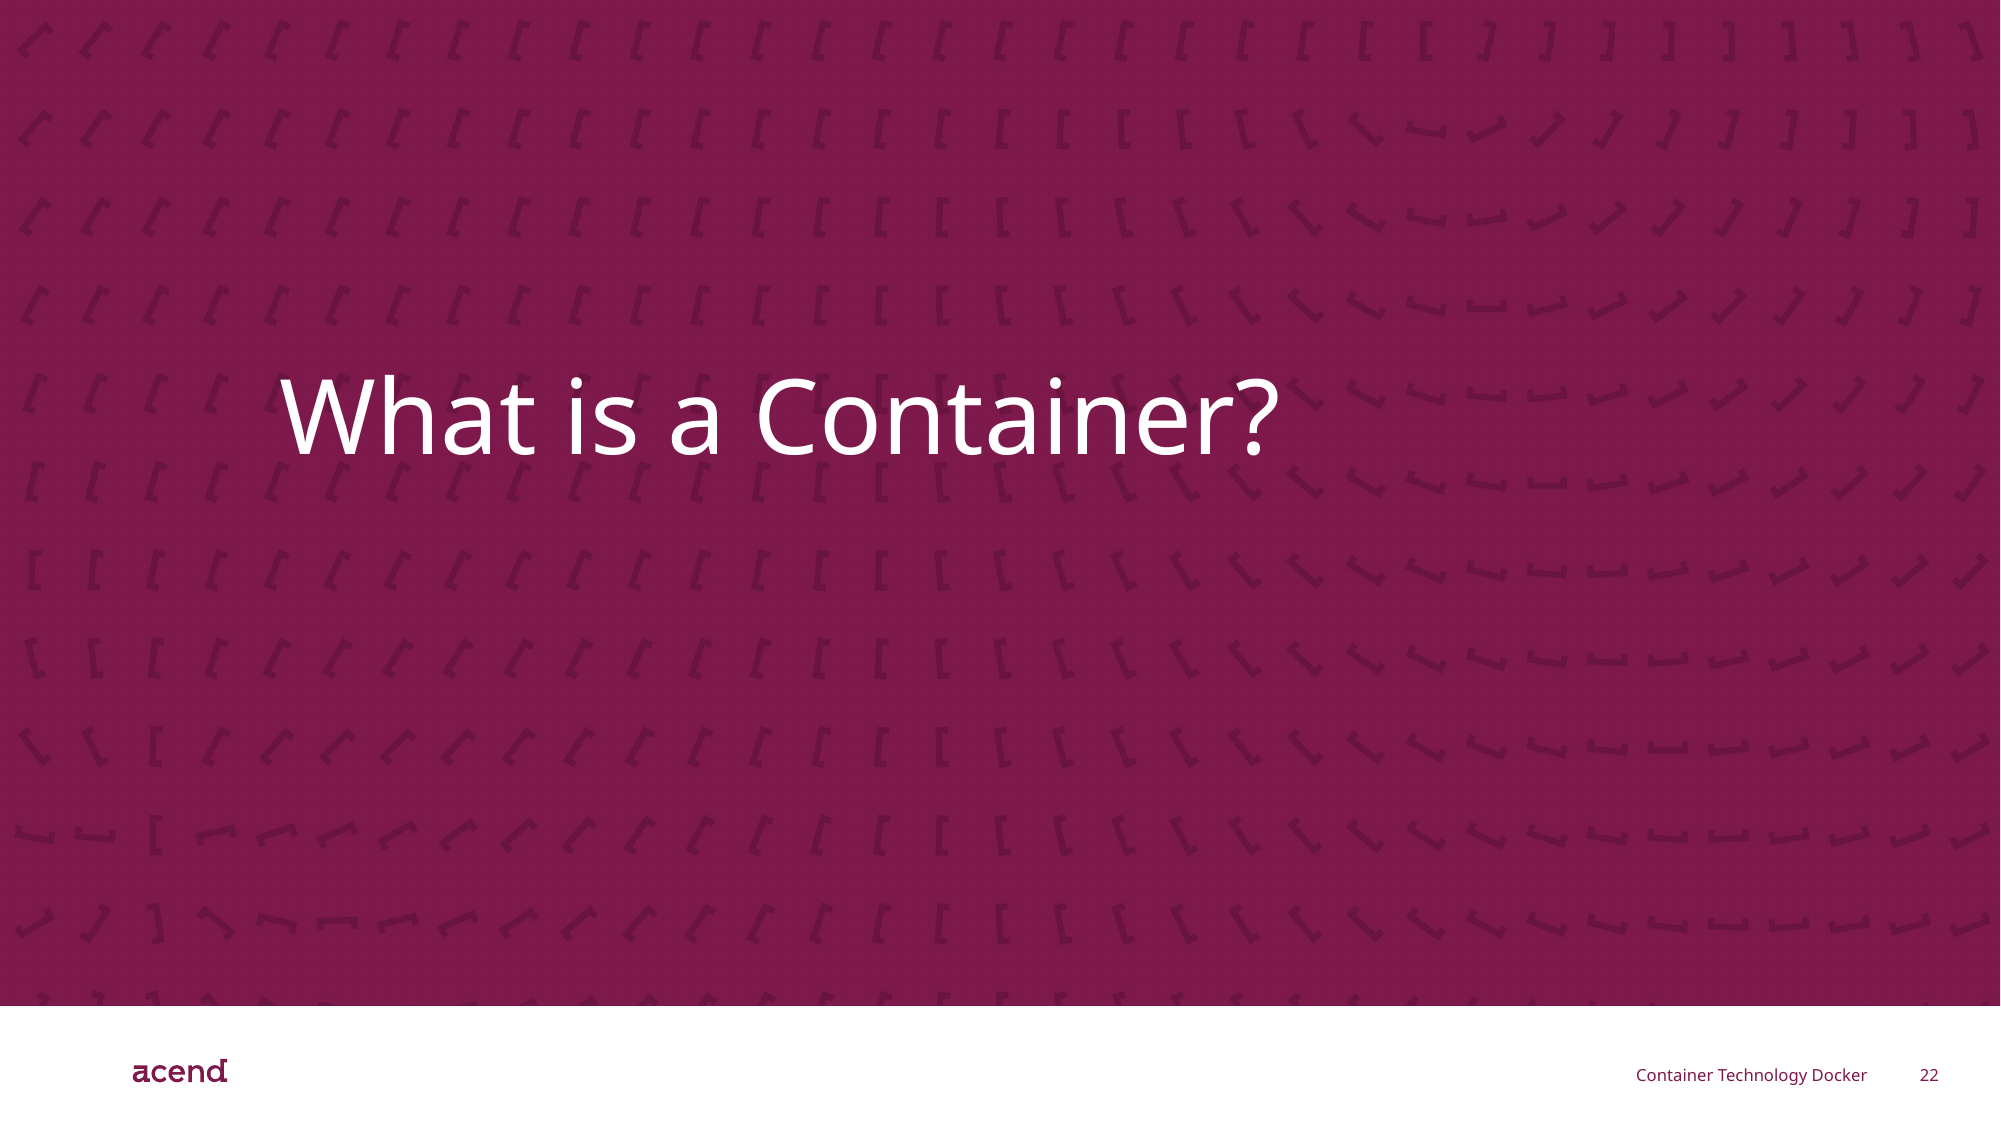

# What is a Container?
Container Technology Docker
22